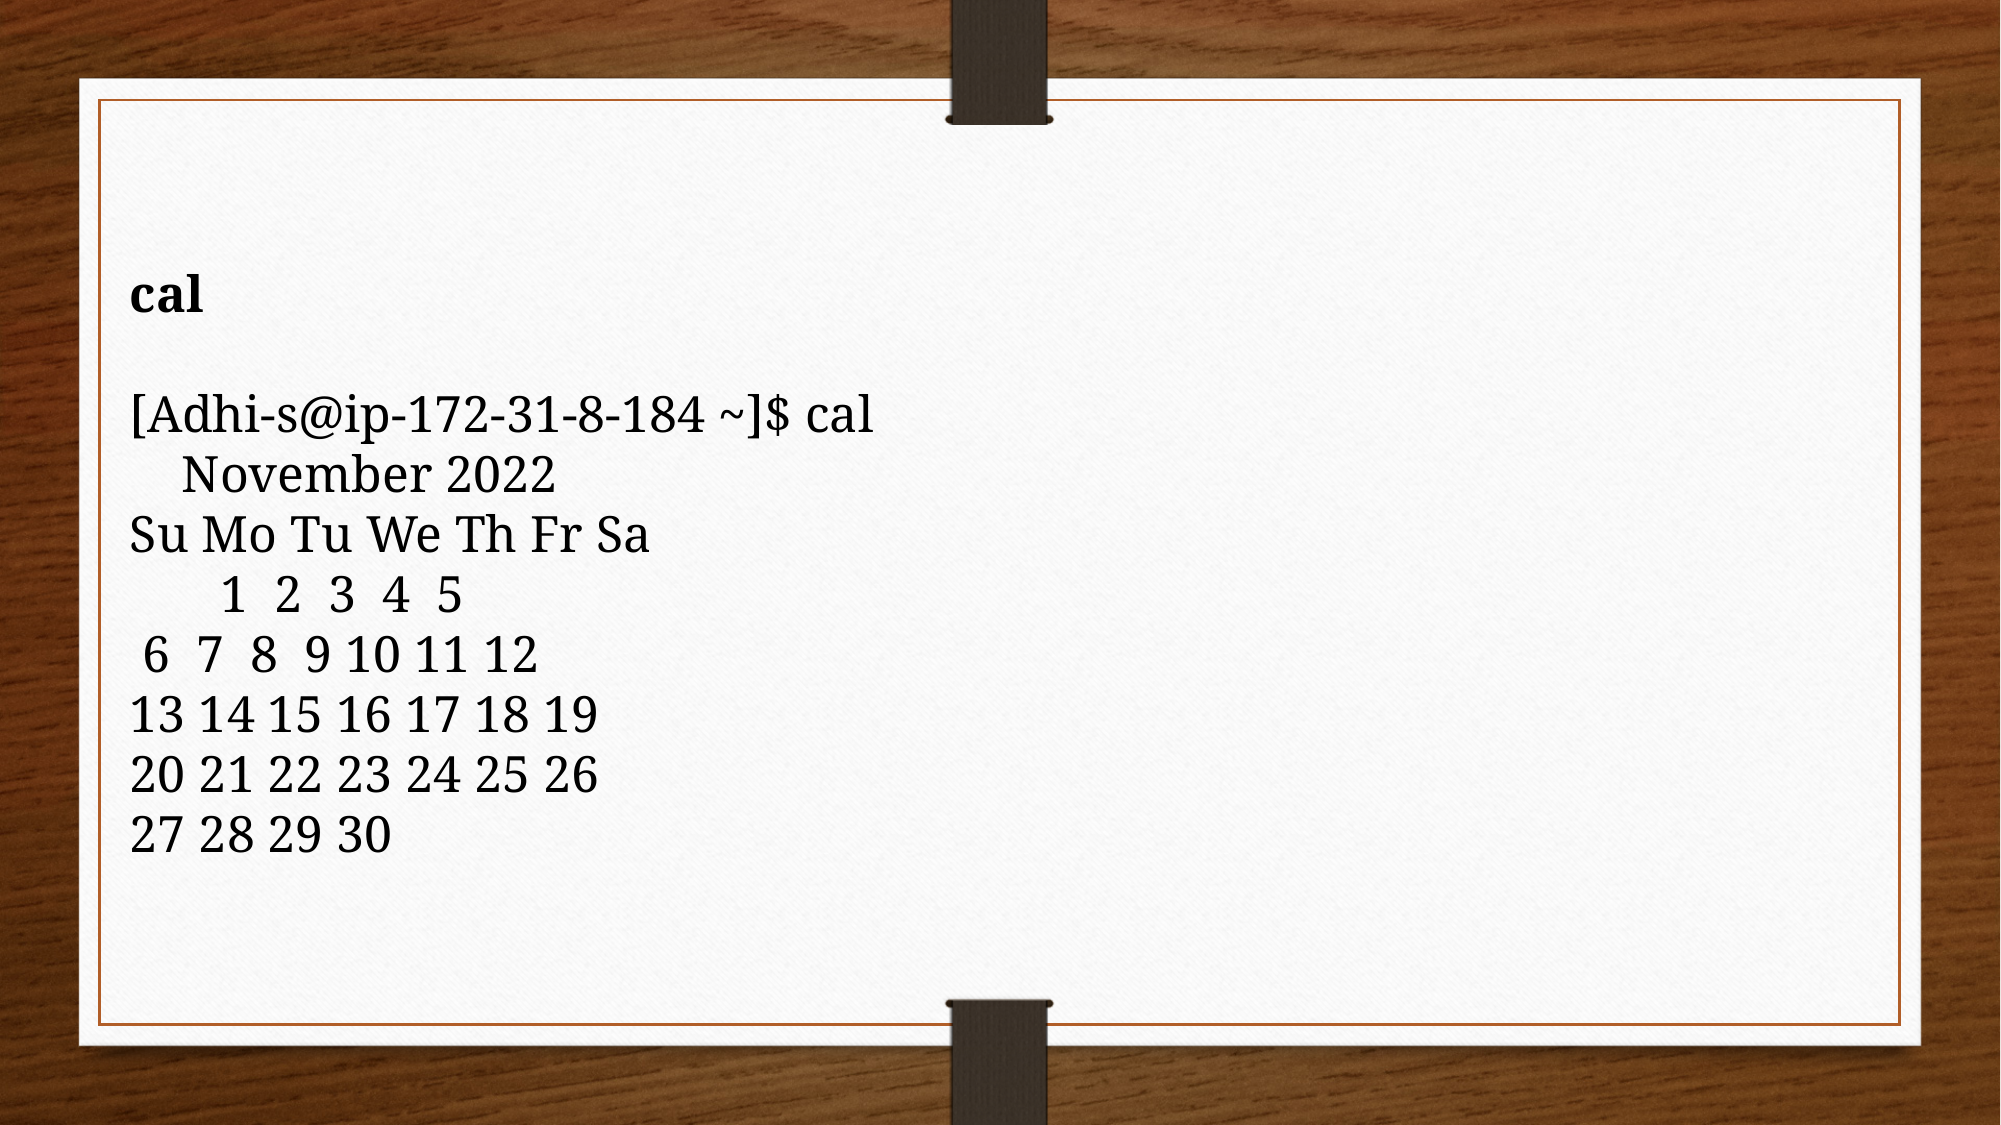

cal
[Adhi-s@ip-172-31-8-184 ~]$ cal
    November 2022
Su Mo Tu We Th Fr Sa
       1  2  3  4  5
 6  7  8  9 10 11 12
13 14 15 16 17 18 19
20 21 22 23 24 25 26
27 28 29 30